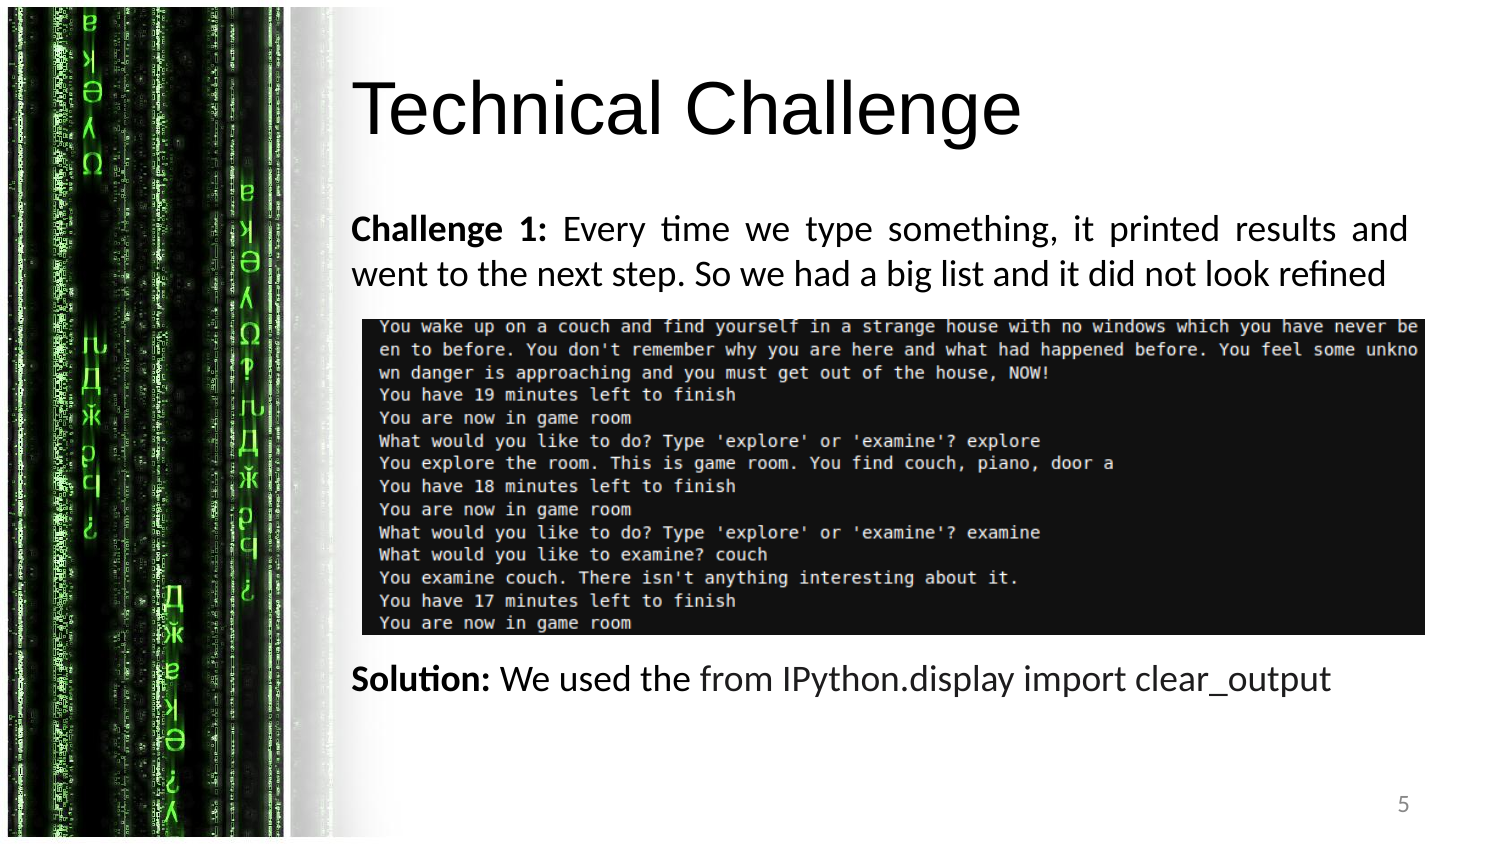

# Technical Challenge
Challenge 1: Every time we type something, it printed results and went to the next step. So we had a big list and it did not look refined
Solution: We used the from IPython.display import clear_output